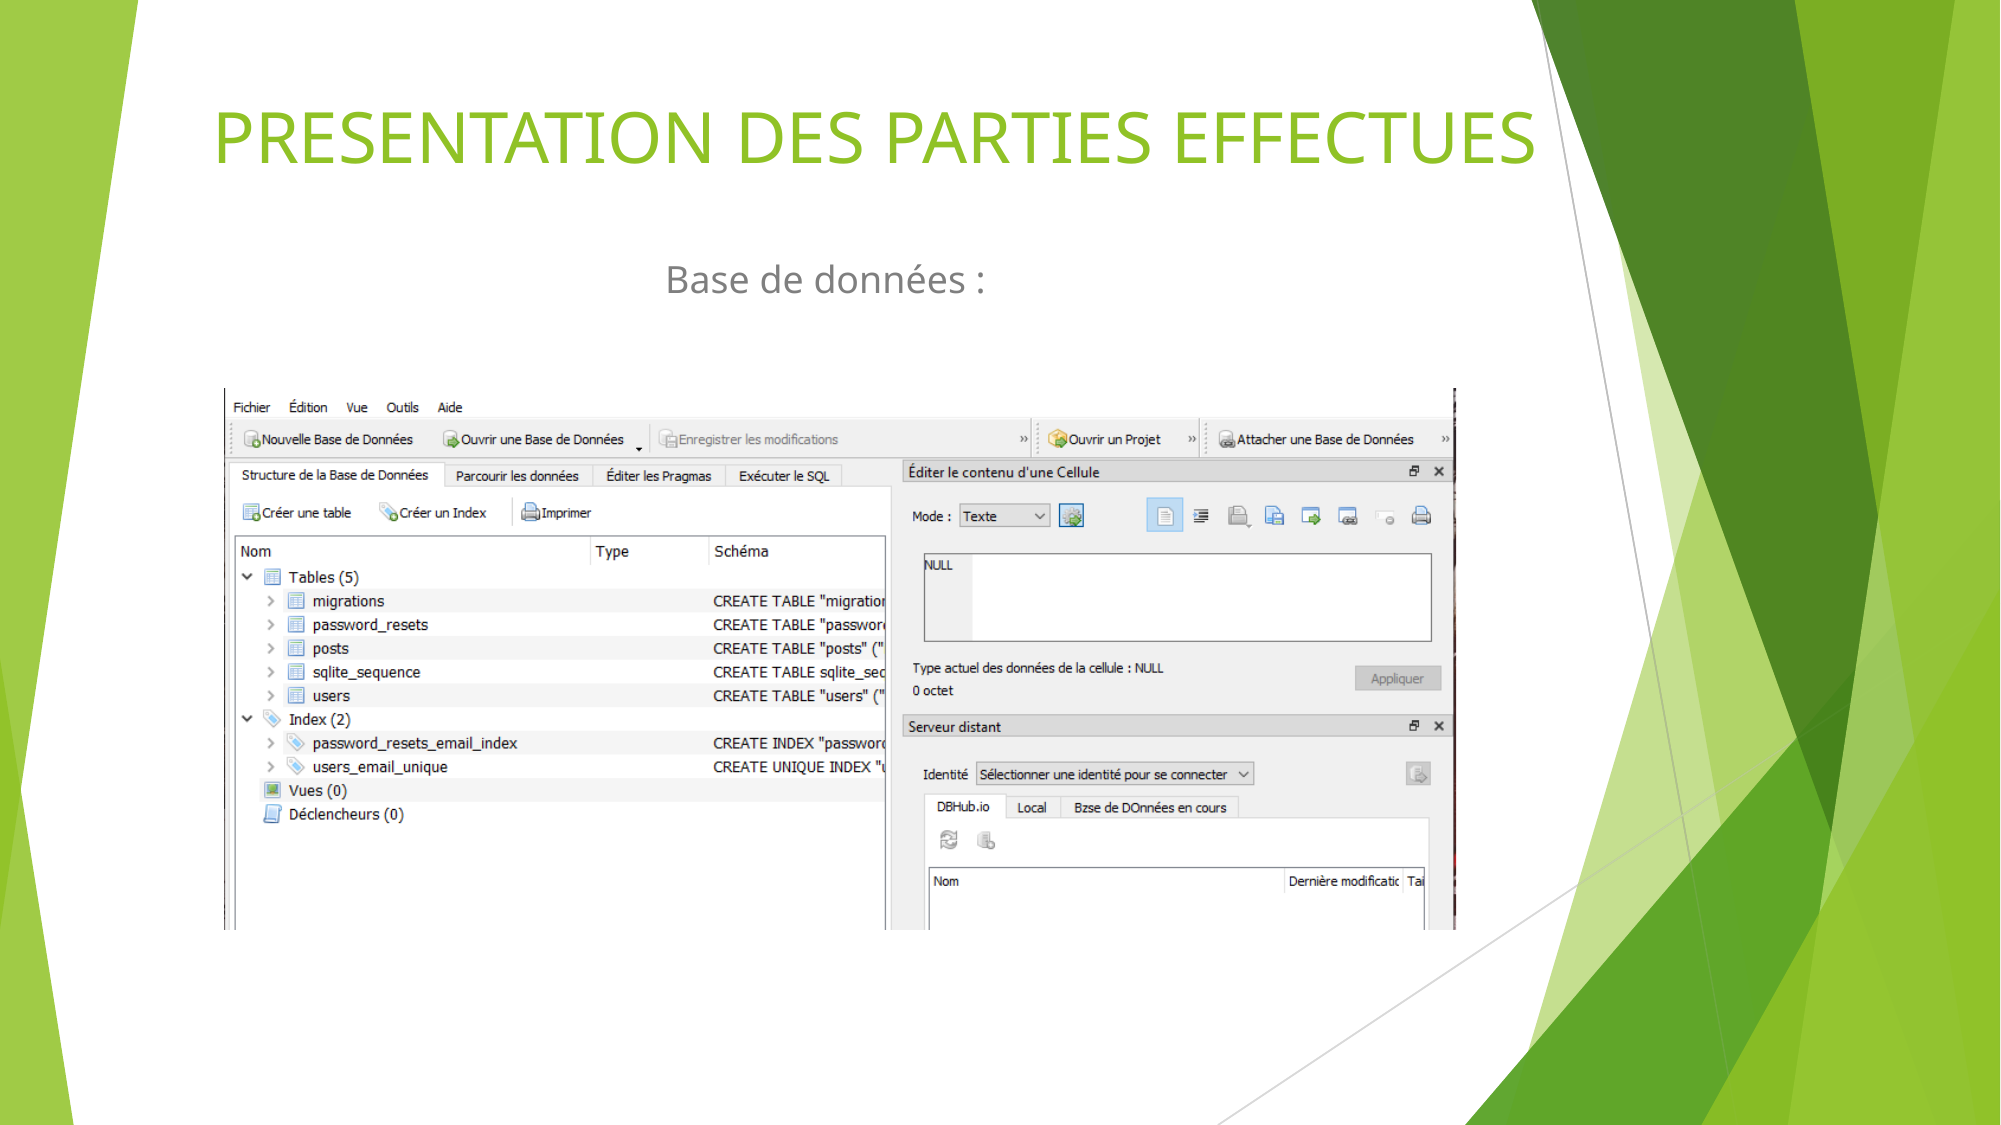

# PRESENTATION DES PARTIES EFFECTUES
Base de données :